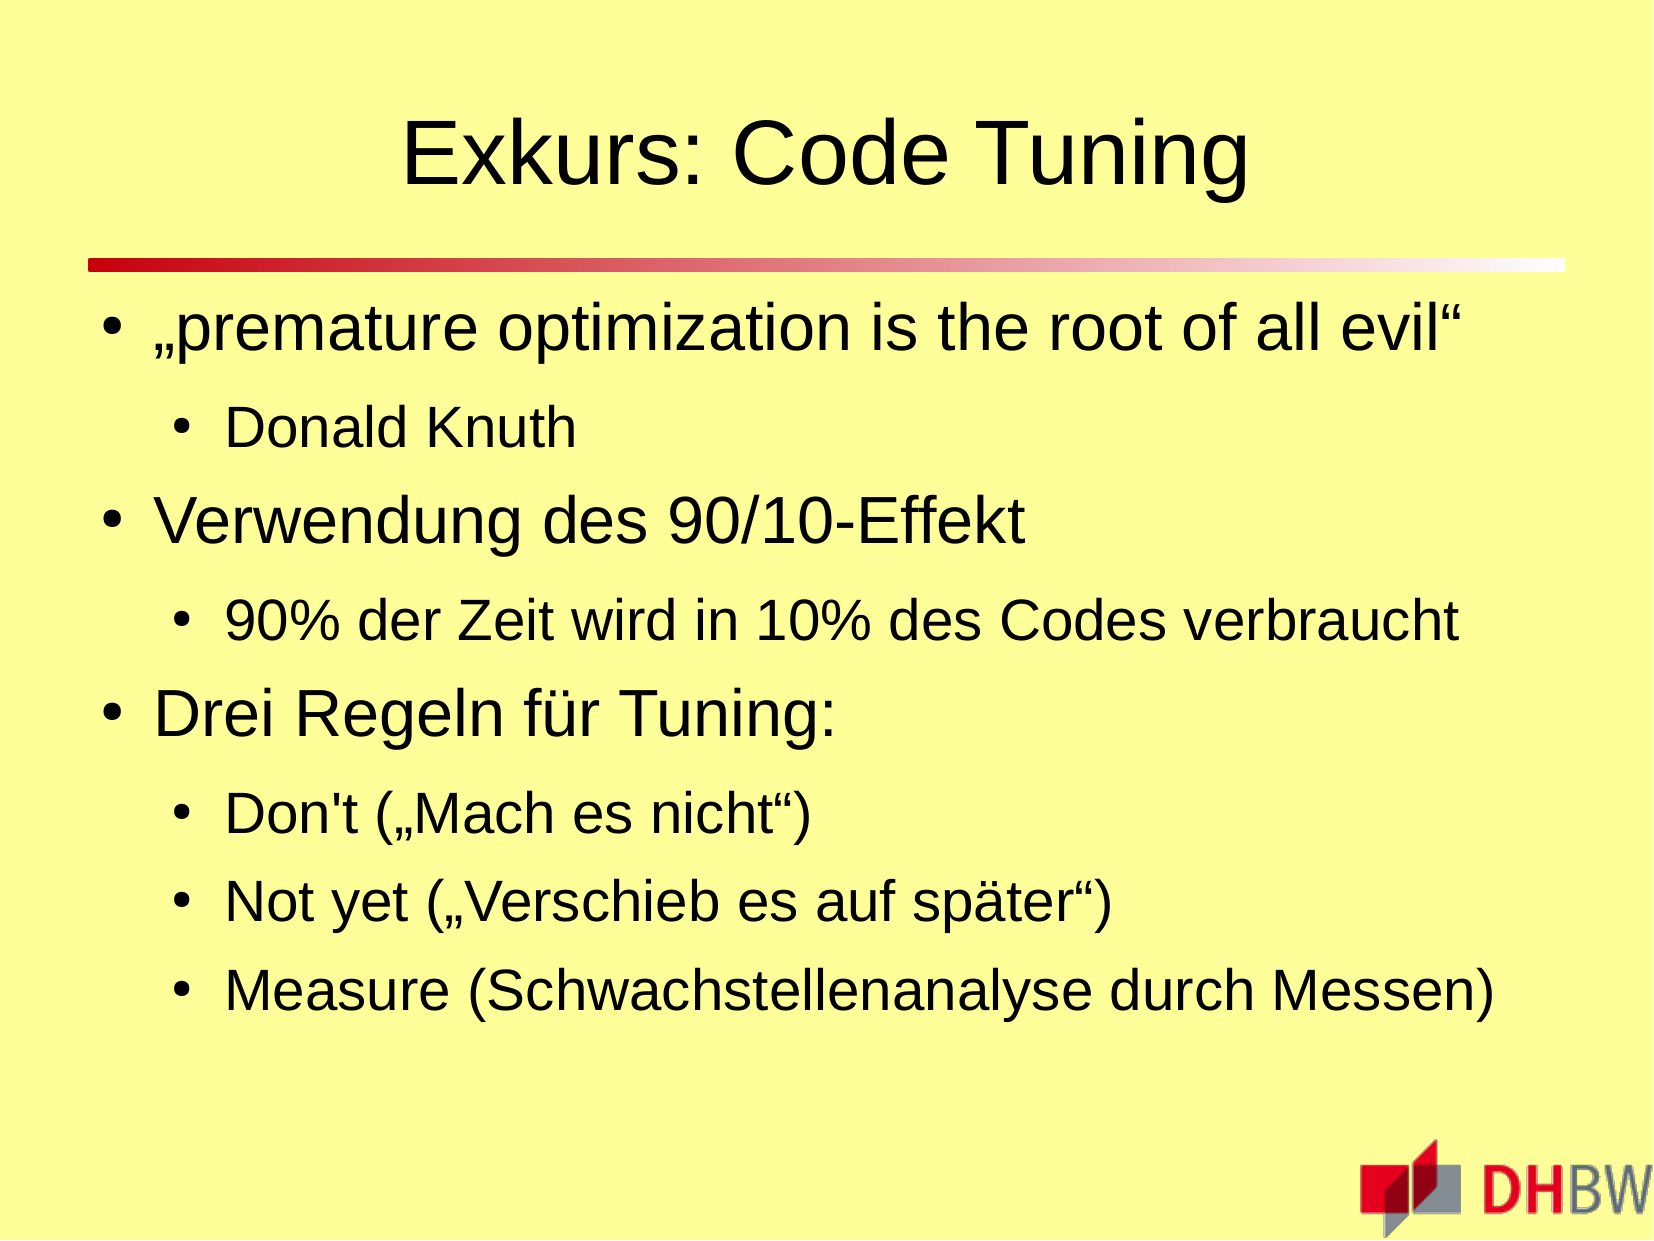

# Exkurs: Code Tuning
„premature optimization is the root of all evil“
Donald Knuth
Verwendung des 90/10-Effekt
90% der Zeit wird in 10% des Codes verbraucht
Drei Regeln für Tuning:
Don't („Mach es nicht“)
Not yet („Verschieb es auf später“)
Measure (Schwachstellenanalyse durch Messen)